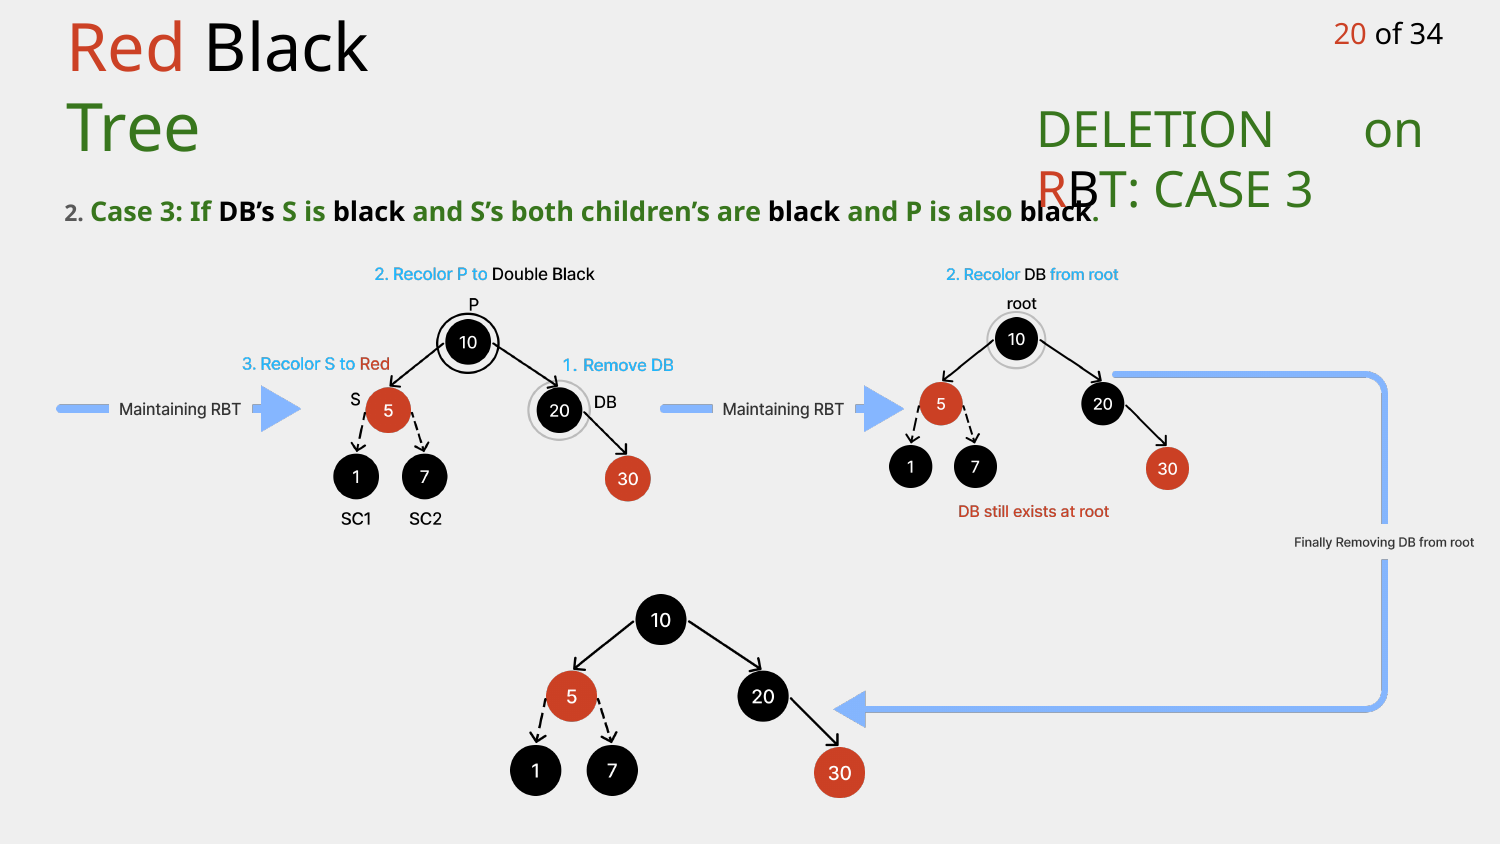

20 of 34
DELETION on RBT: CASE 3
# Red Black Tree
2. Case 3: If DB’s S is black and S’s both children’s are black and P is also black.